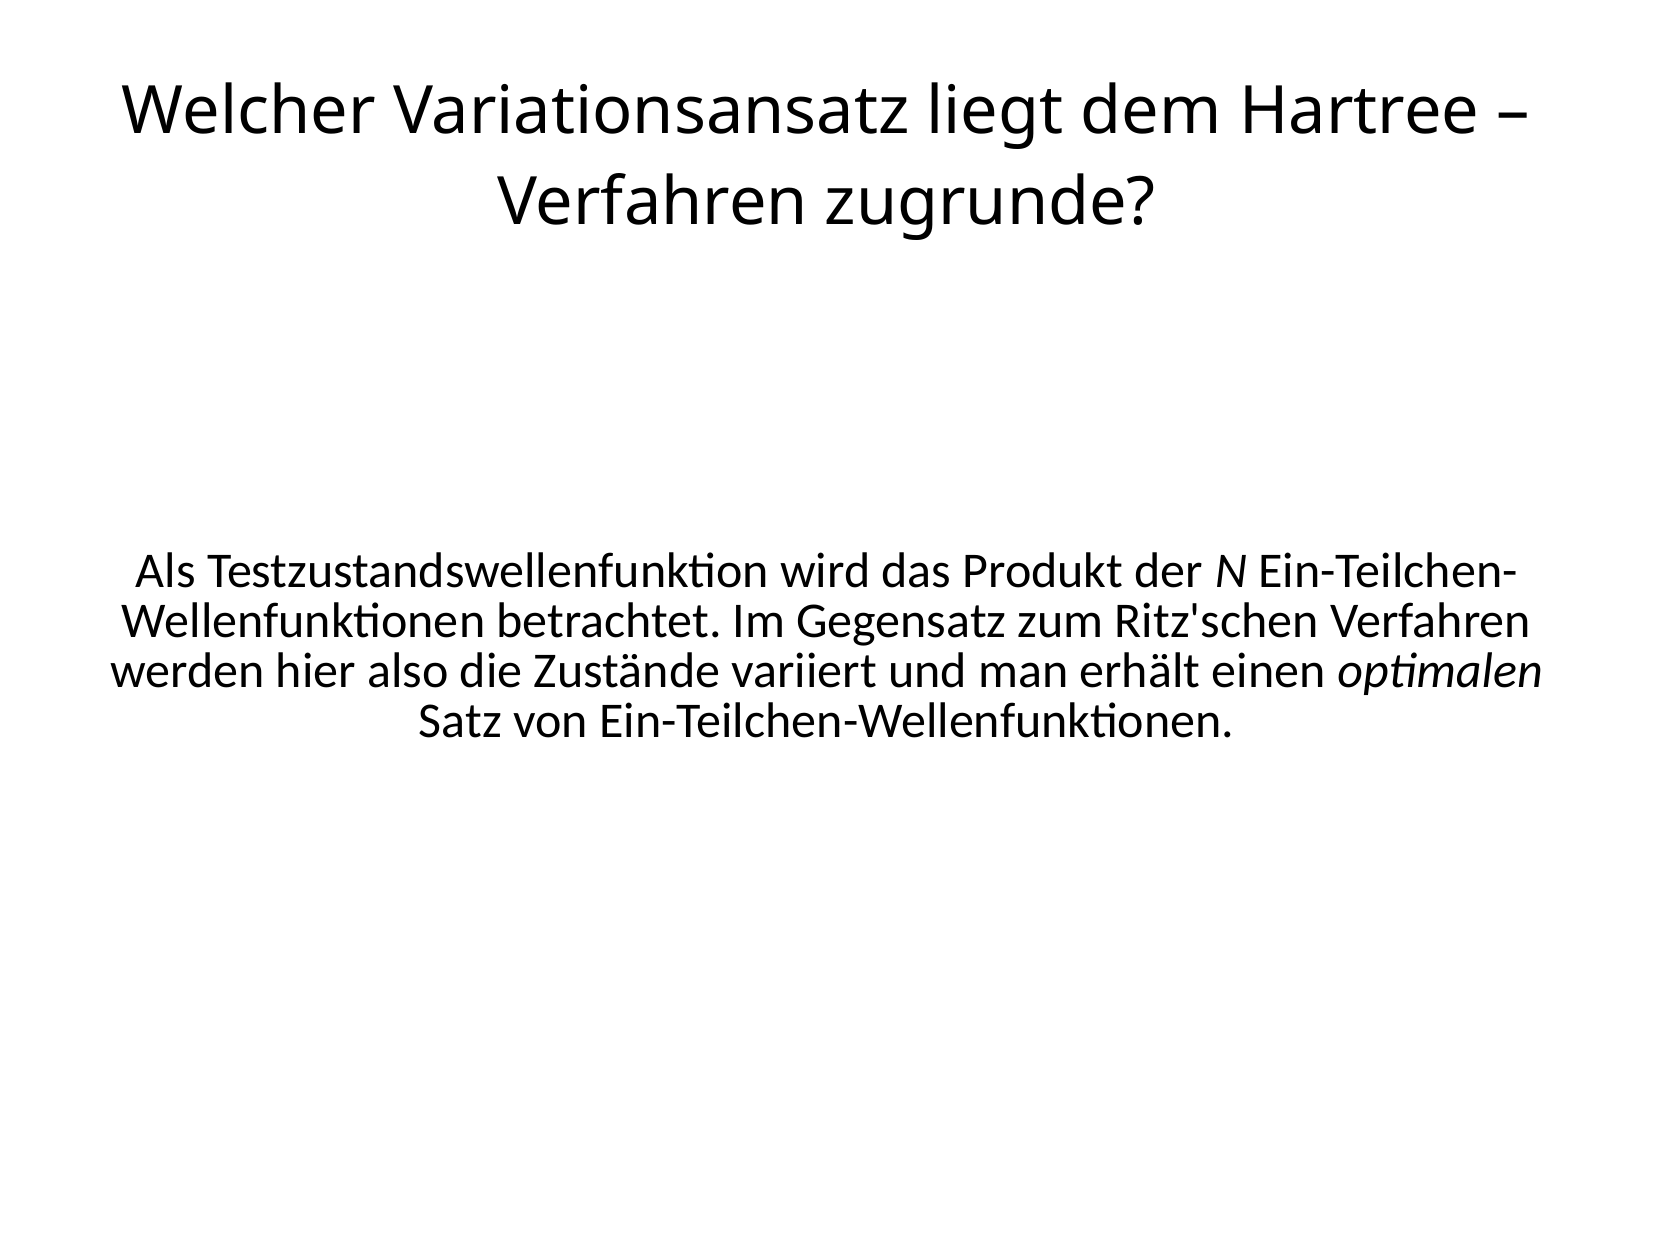

# Welcher Variationsansatz liegt dem Hartree – Verfahren zugrunde?
Als Testzustandswellenfunktion wird das Produkt der N Ein-Teilchen-Wellenfunktionen betrachtet. Im Gegensatz zum Ritz'schen Verfahren werden hier also die Zustände variiert und man erhält einen optimalen Satz von Ein-Teilchen-Wellenfunktionen.